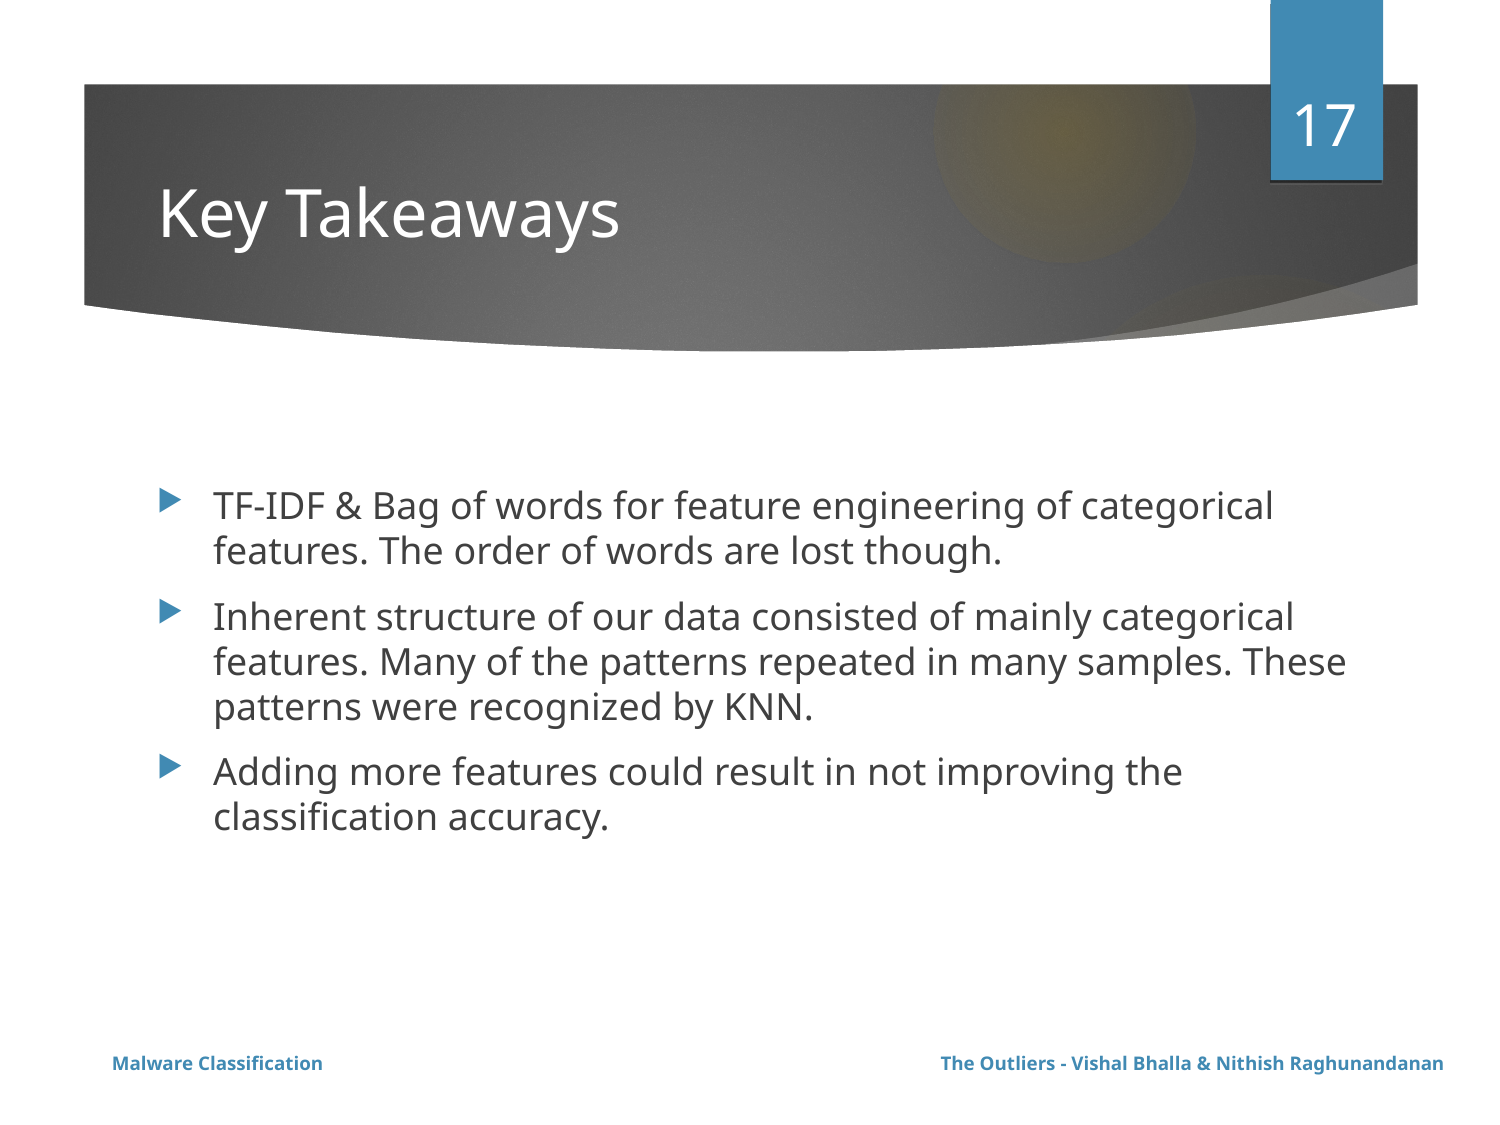

# Key Takeaways
TF-IDF & Bag of words for feature engineering of categorical features. The order of words are lost though.
Inherent structure of our data consisted of mainly categorical features. Many of the patterns repeated in many samples. These patterns were recognized by KNN.
Adding more features could result in not improving the classification accuracy.
The Outliers - Vishal Bhalla & Nithish Raghunandanan
Malware Classification